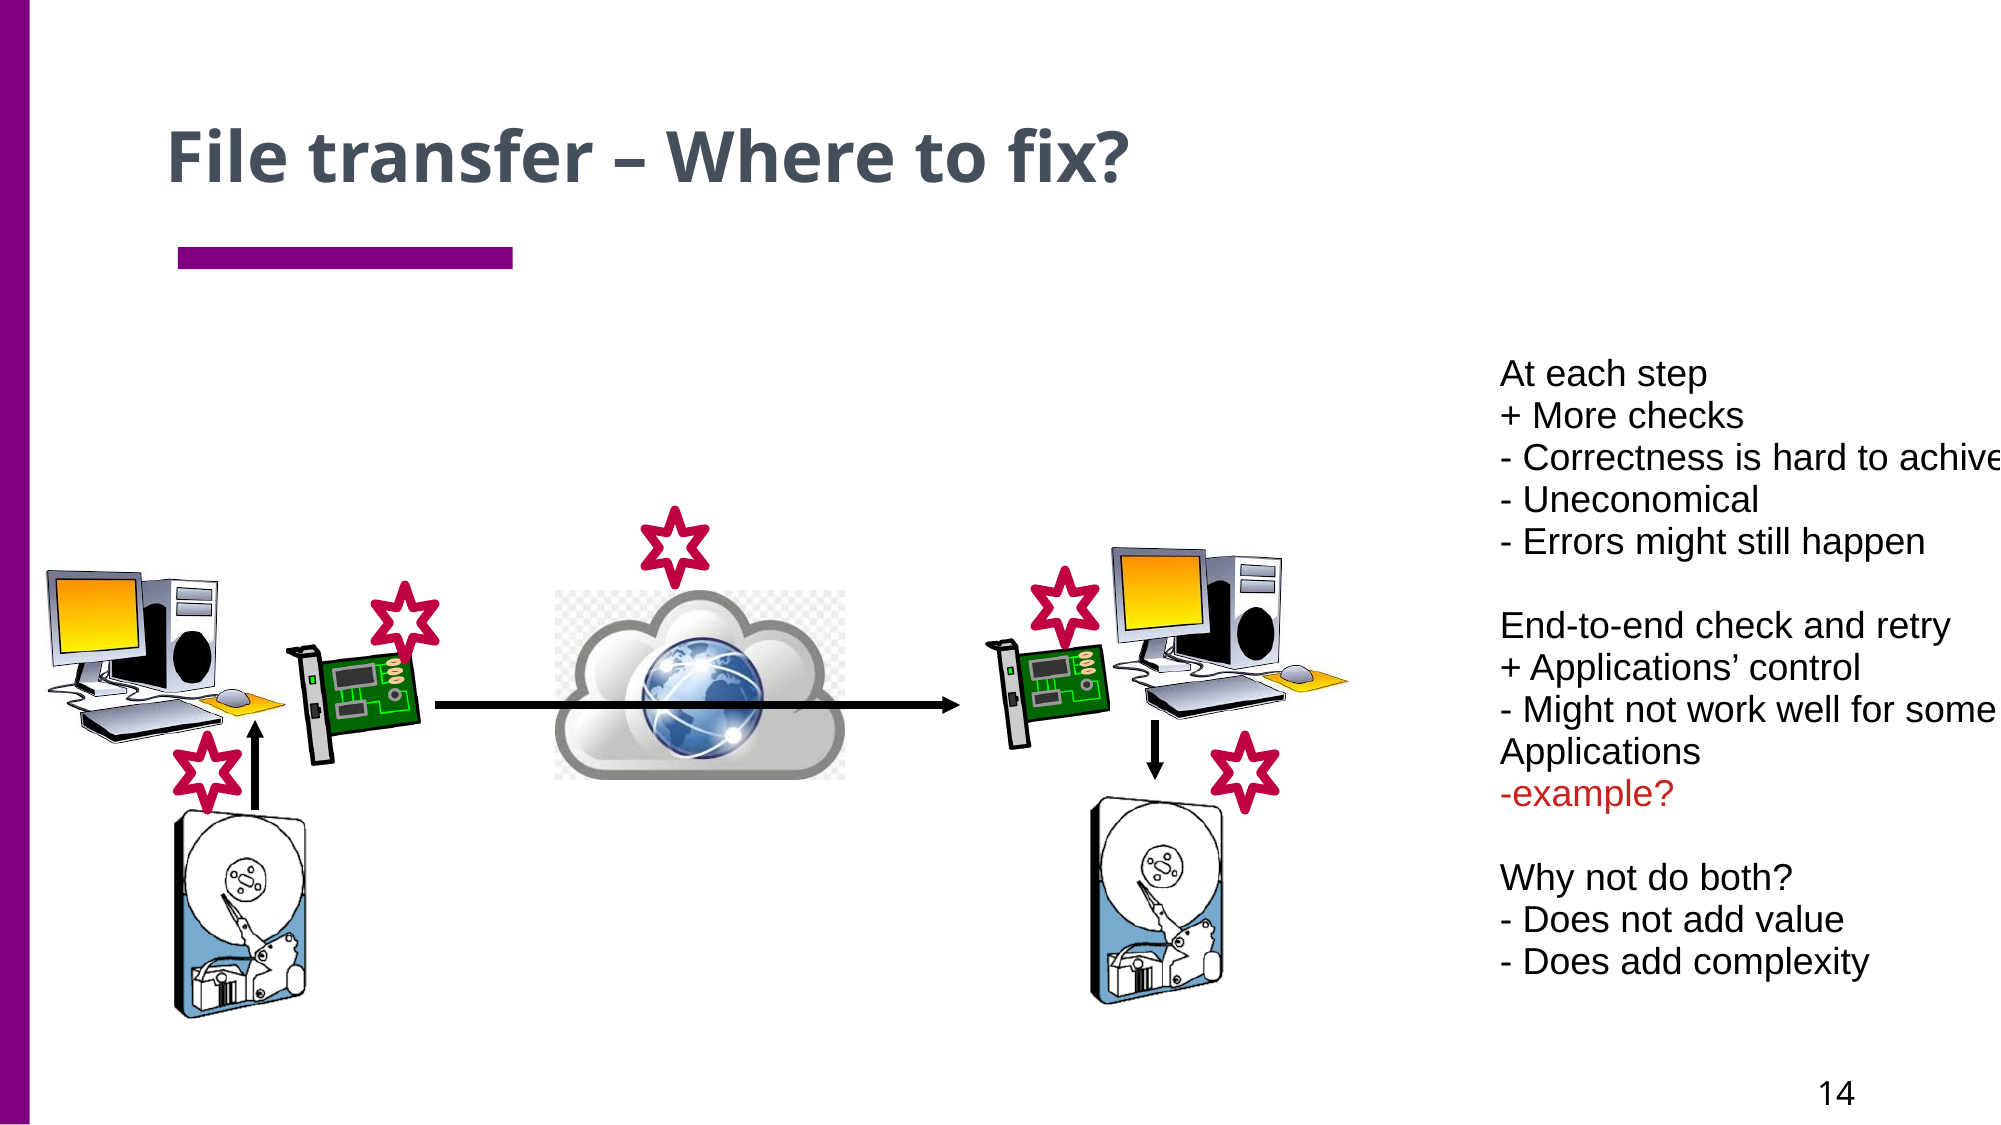

File transfer – Where to fix?
At each step
+ More checks
- Correctness is hard to achive
- Uneconomical
- Errors might still happen
End-to-end check and retry
+ Applications’ control
- Might not work well for some
Applications
-example?
Why not do both?
- Does not add value
- Does add complexity